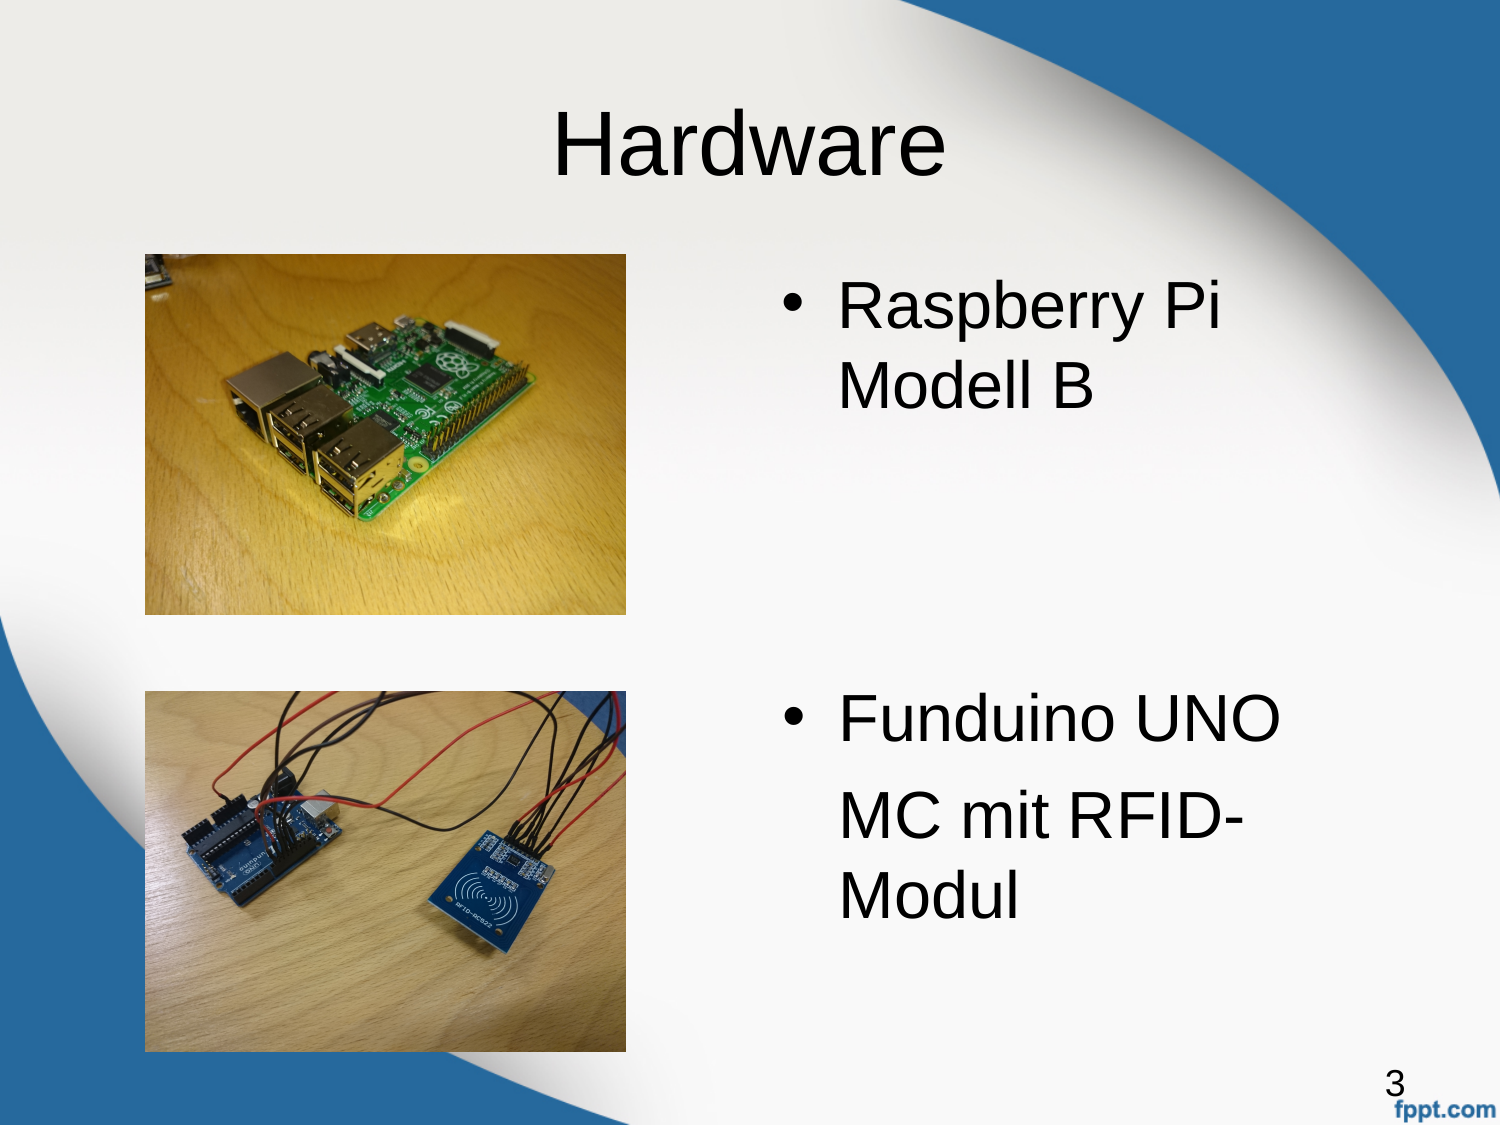

# Hardware
Raspberry Pi Modell B
Funduino UNO
MC mit RFID-Modul